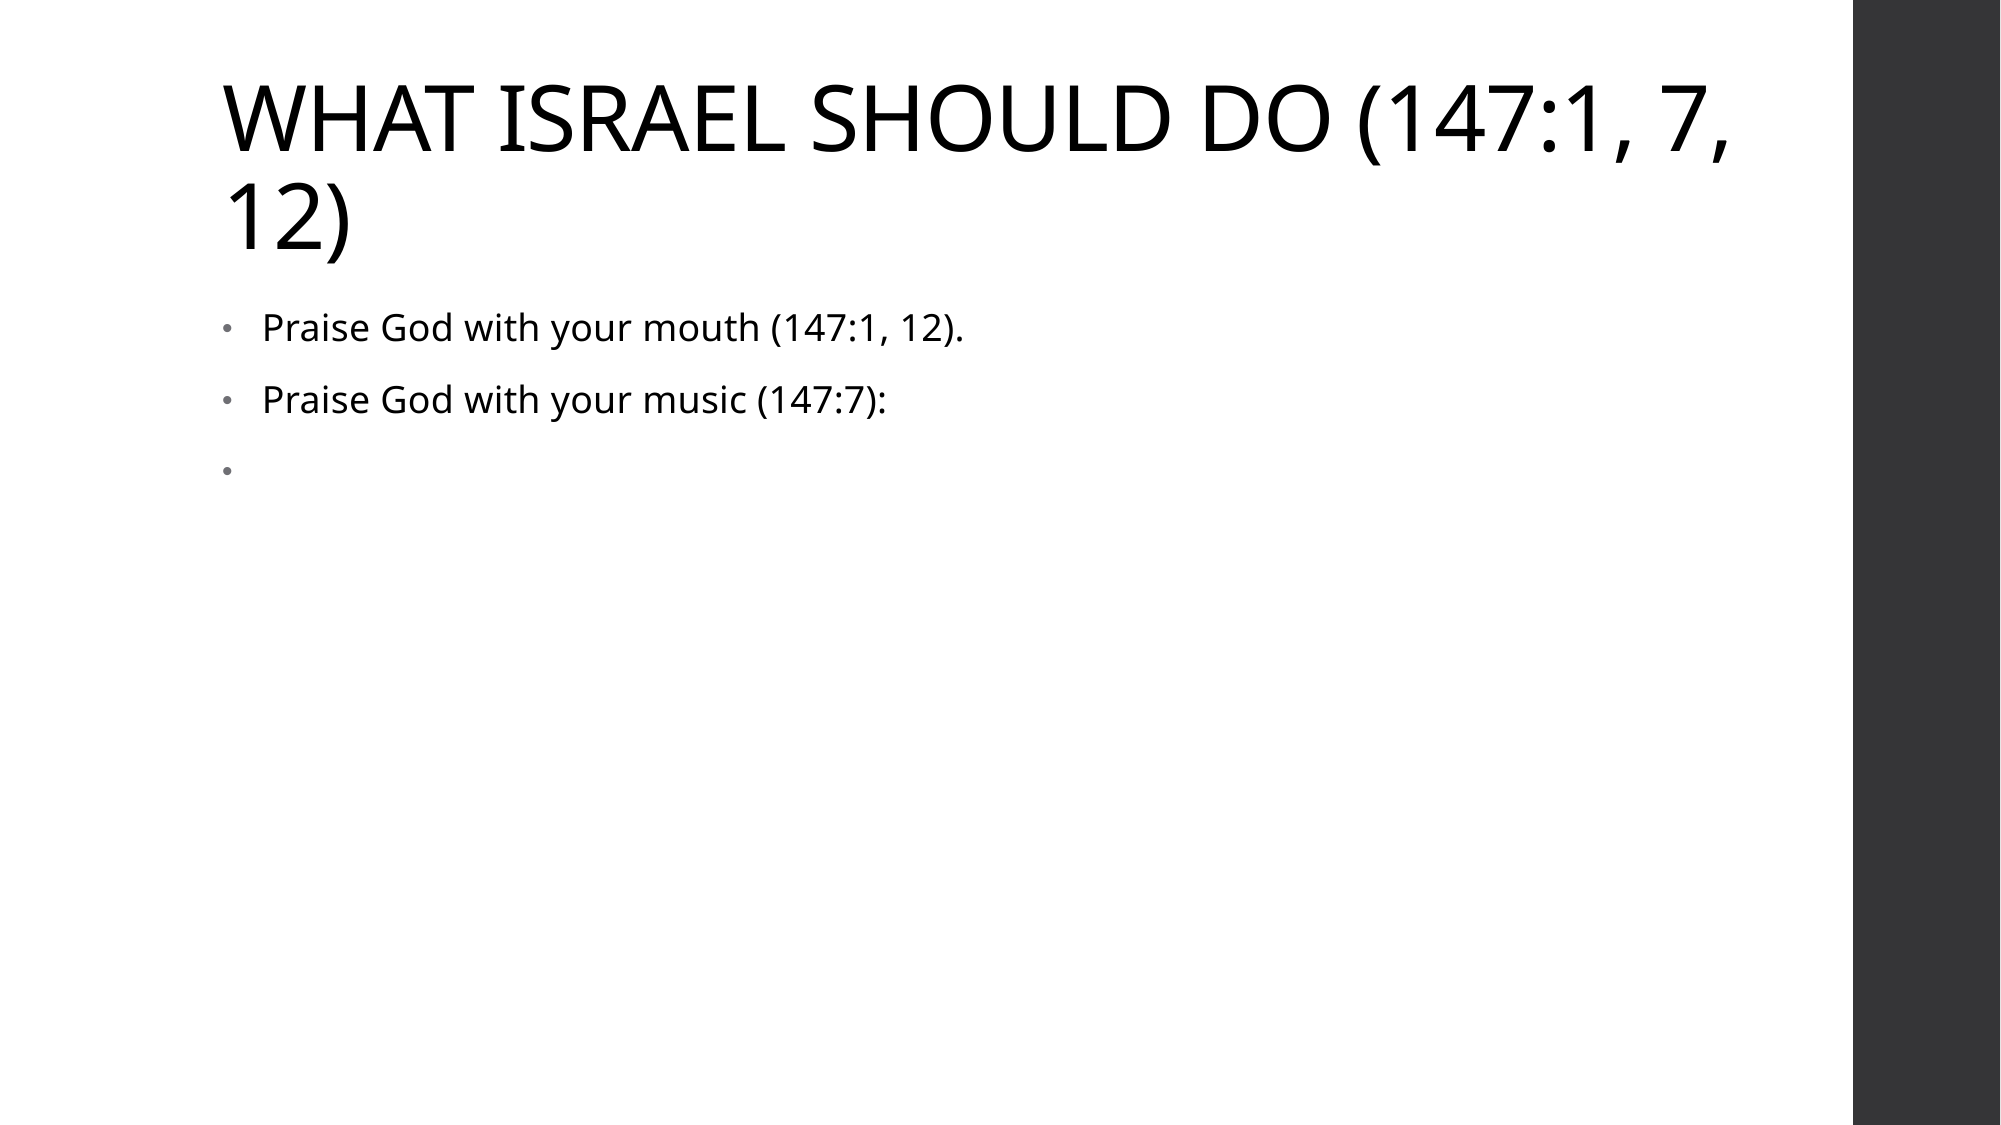

# WHAT ISRAEL SHOULD DO (147:1, 7, 12)
 Praise God with your mouth (147:1, 12).
 Praise God with your music (147:7):